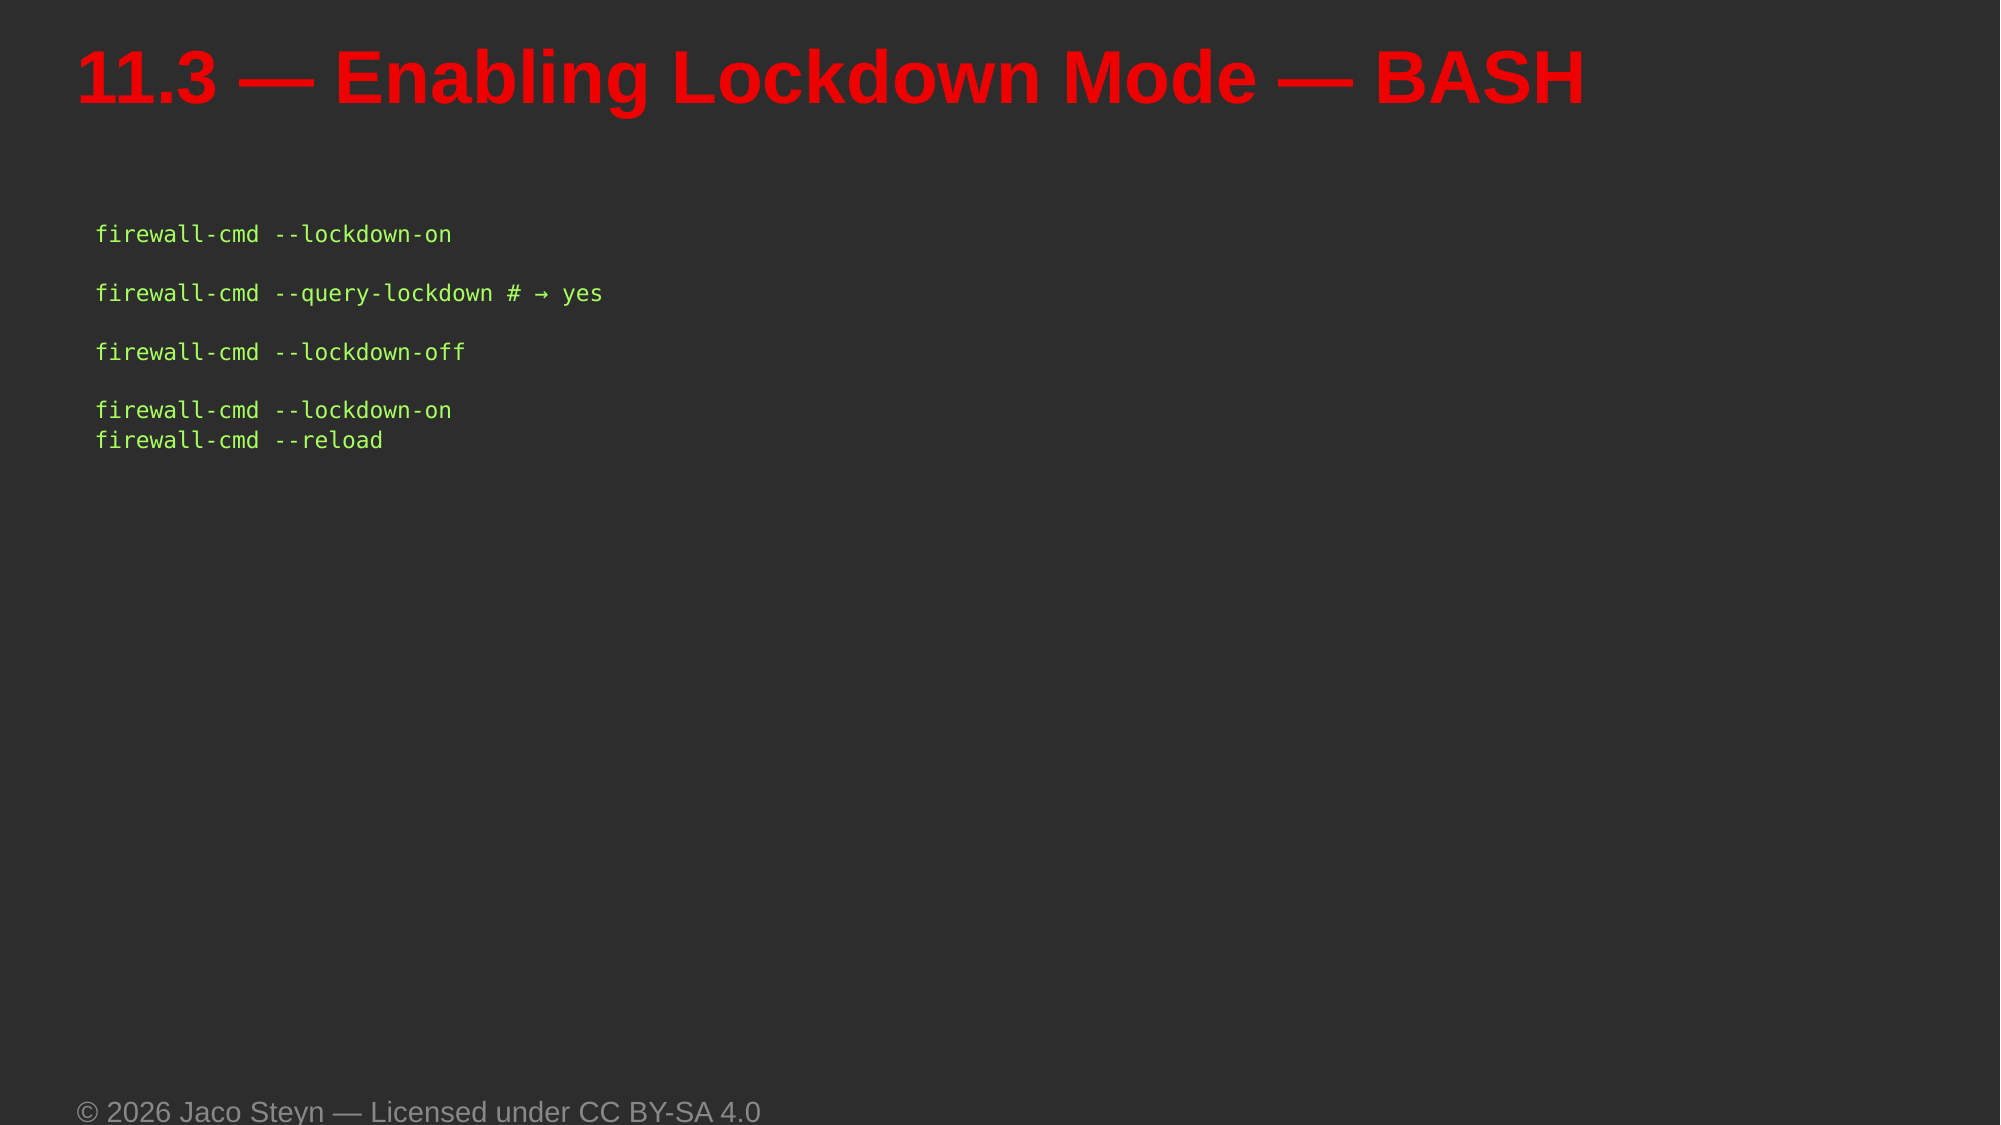

11.3 — Enabling Lockdown Mode — BASH
firewall-cmd --lockdown-on
firewall-cmd --query-lockdown # → yes
firewall-cmd --lockdown-off
firewall-cmd --lockdown-on
firewall-cmd --reload
© 2026 Jaco Steyn — Licensed under CC BY-SA 4.0